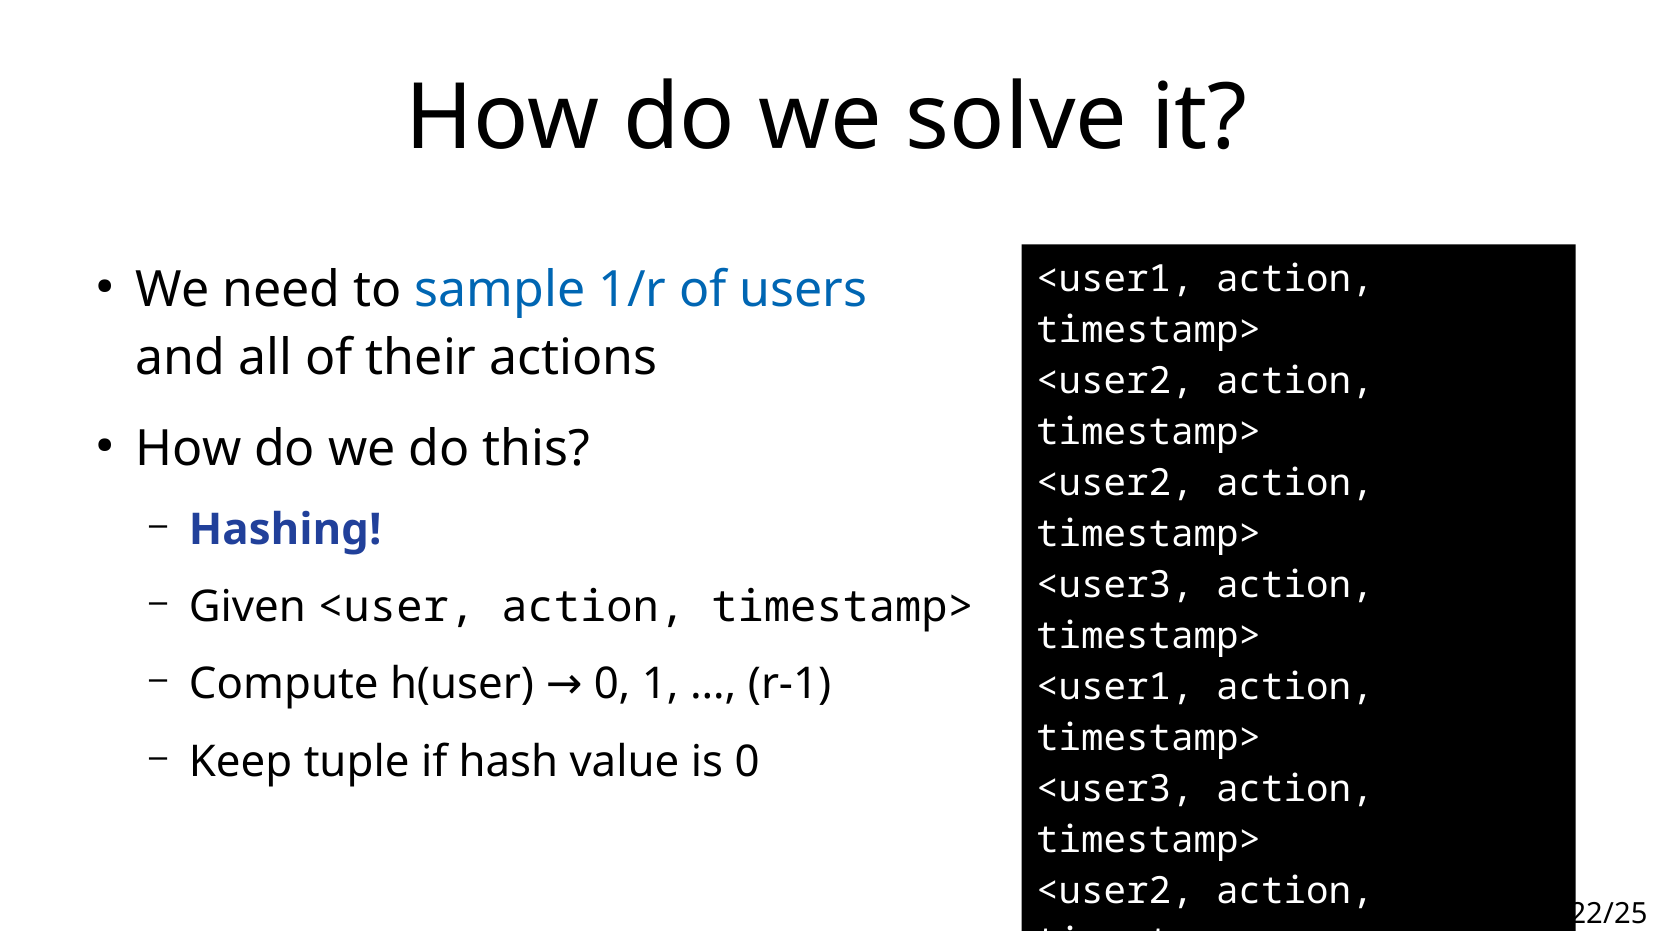

# How do we solve it?
<user1, action, timestamp>
<user2, action, timestamp>
<user2, action, timestamp>
<user3, action, timestamp>
<user1, action, timestamp>
<user3, action, timestamp>
<user2, action, timestamp>
<user1, action, timestamp>
<user2, action, timestamp>
...
We need to sample 1/r of users
and all of their actions
How do we do this?
Hashing!
Given <user, action, timestamp>
Compute h(user) → 0, 1, …, (r-1)
Keep tuple if hash value is 0
22